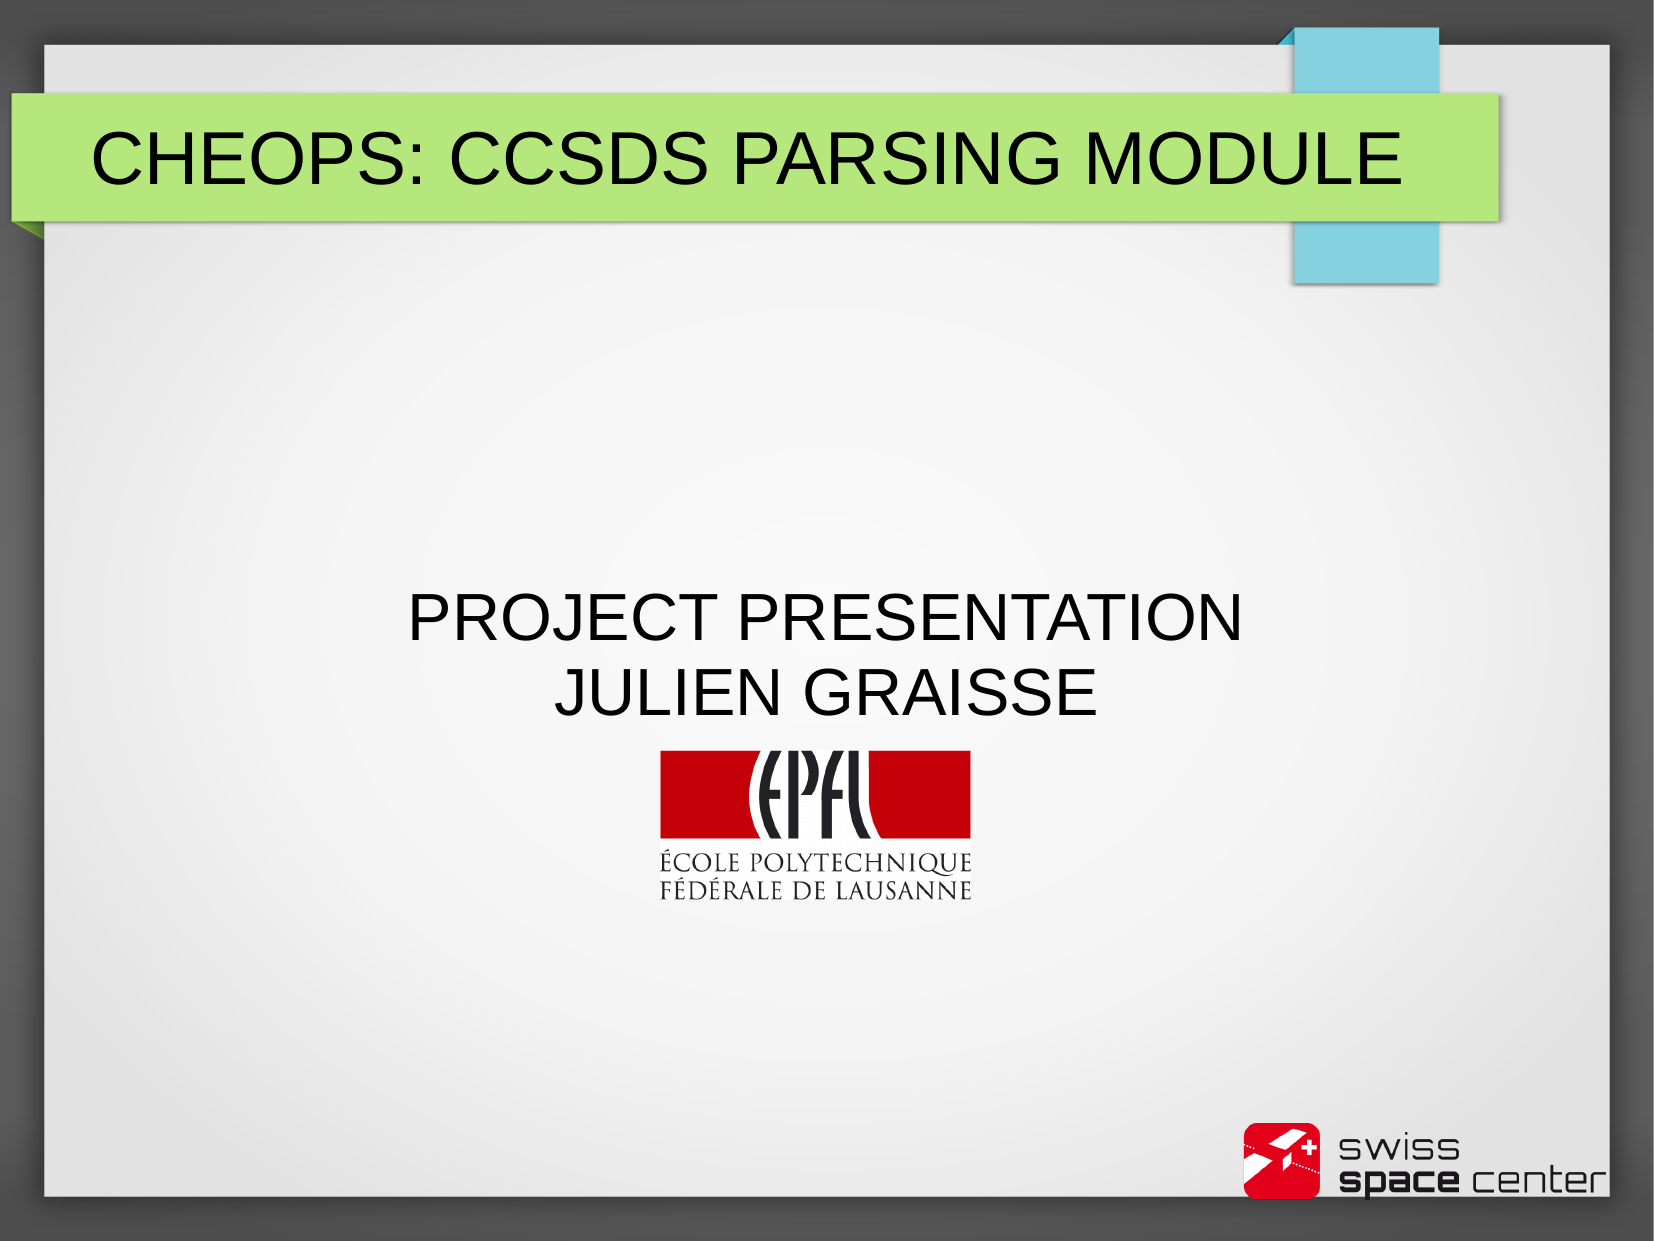

# CHEOPS: CCSDS PARSING MODULE
PROJECT PRESENTATION
JULIEN GRAISSE